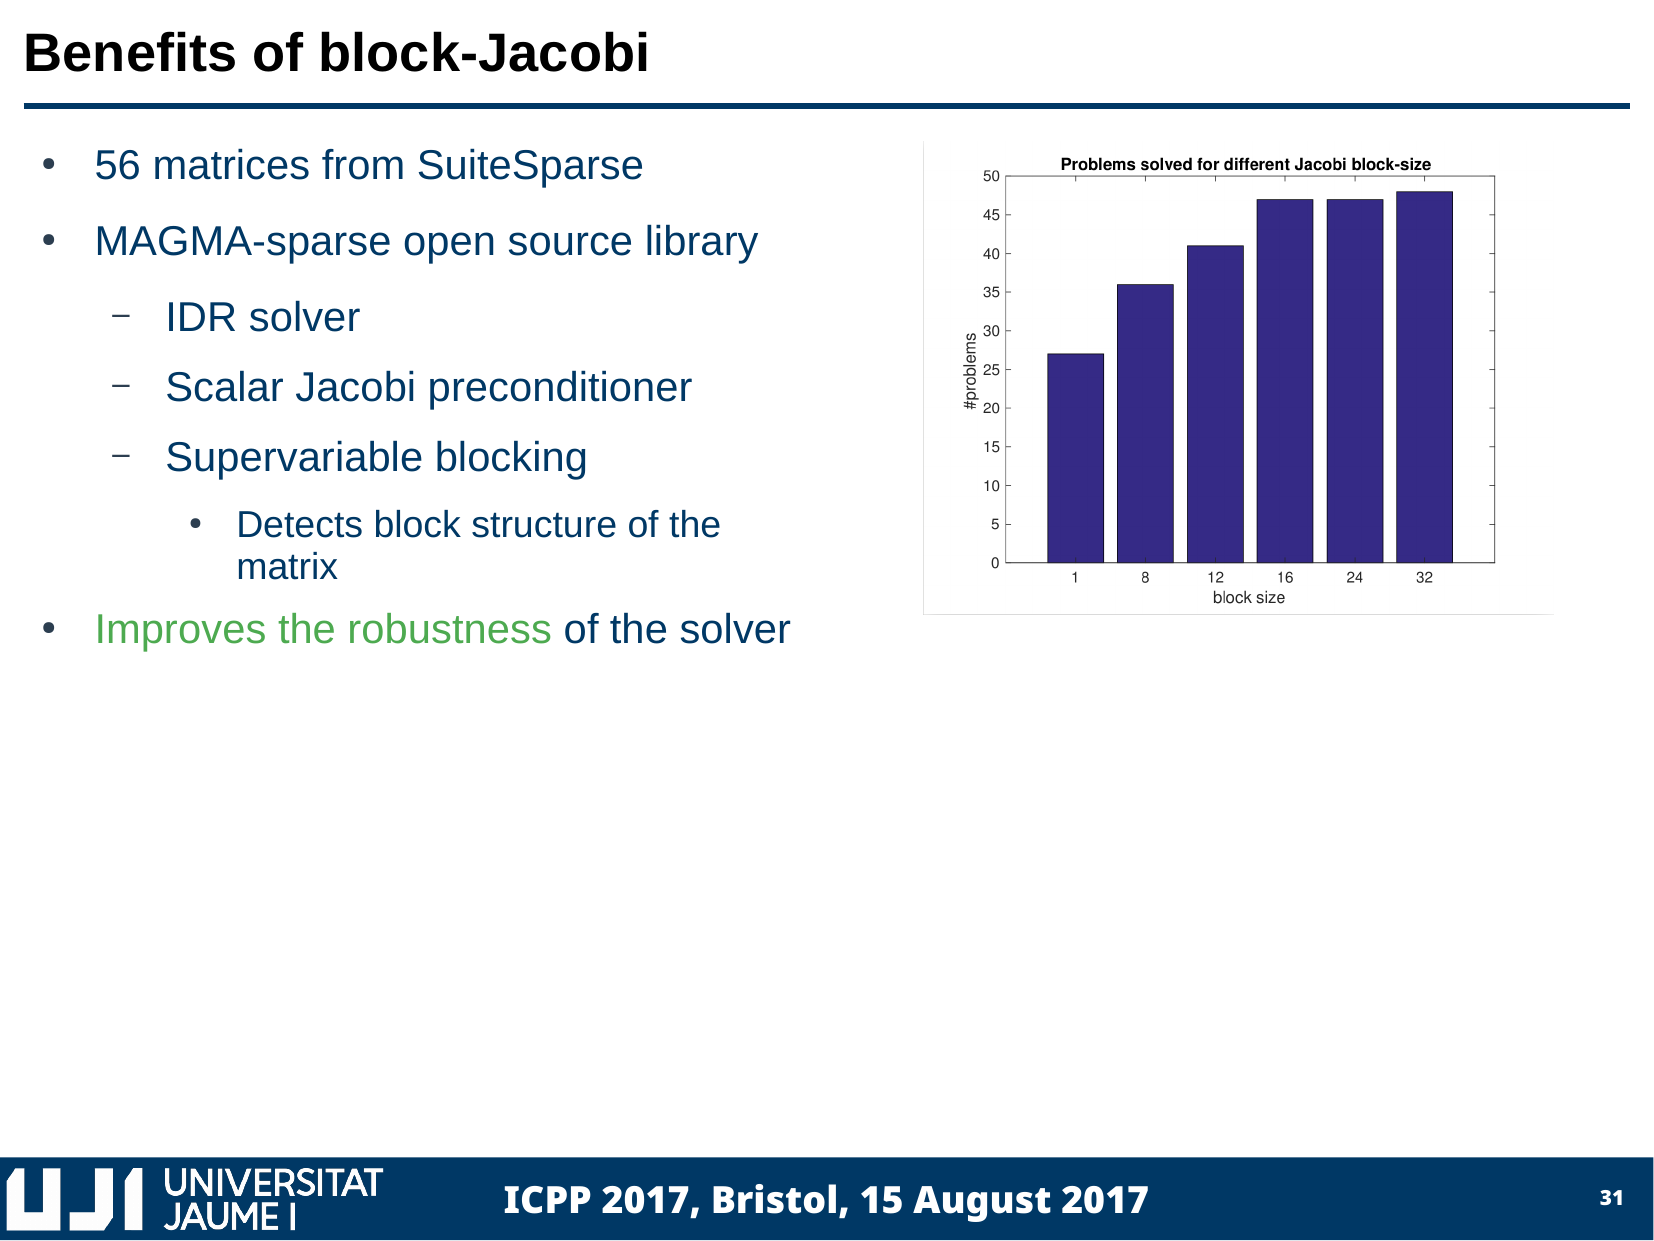

# Benefits of block-Jacobi
56 matrices from SuiteSparse
MAGMA-sparse open source library
IDR solver
Scalar Jacobi preconditioner
Supervariable blocking
Detects block structure of the matrix
Improves the robustness of the solver
ICPP 2017, Bristol, 15 August 2017
31